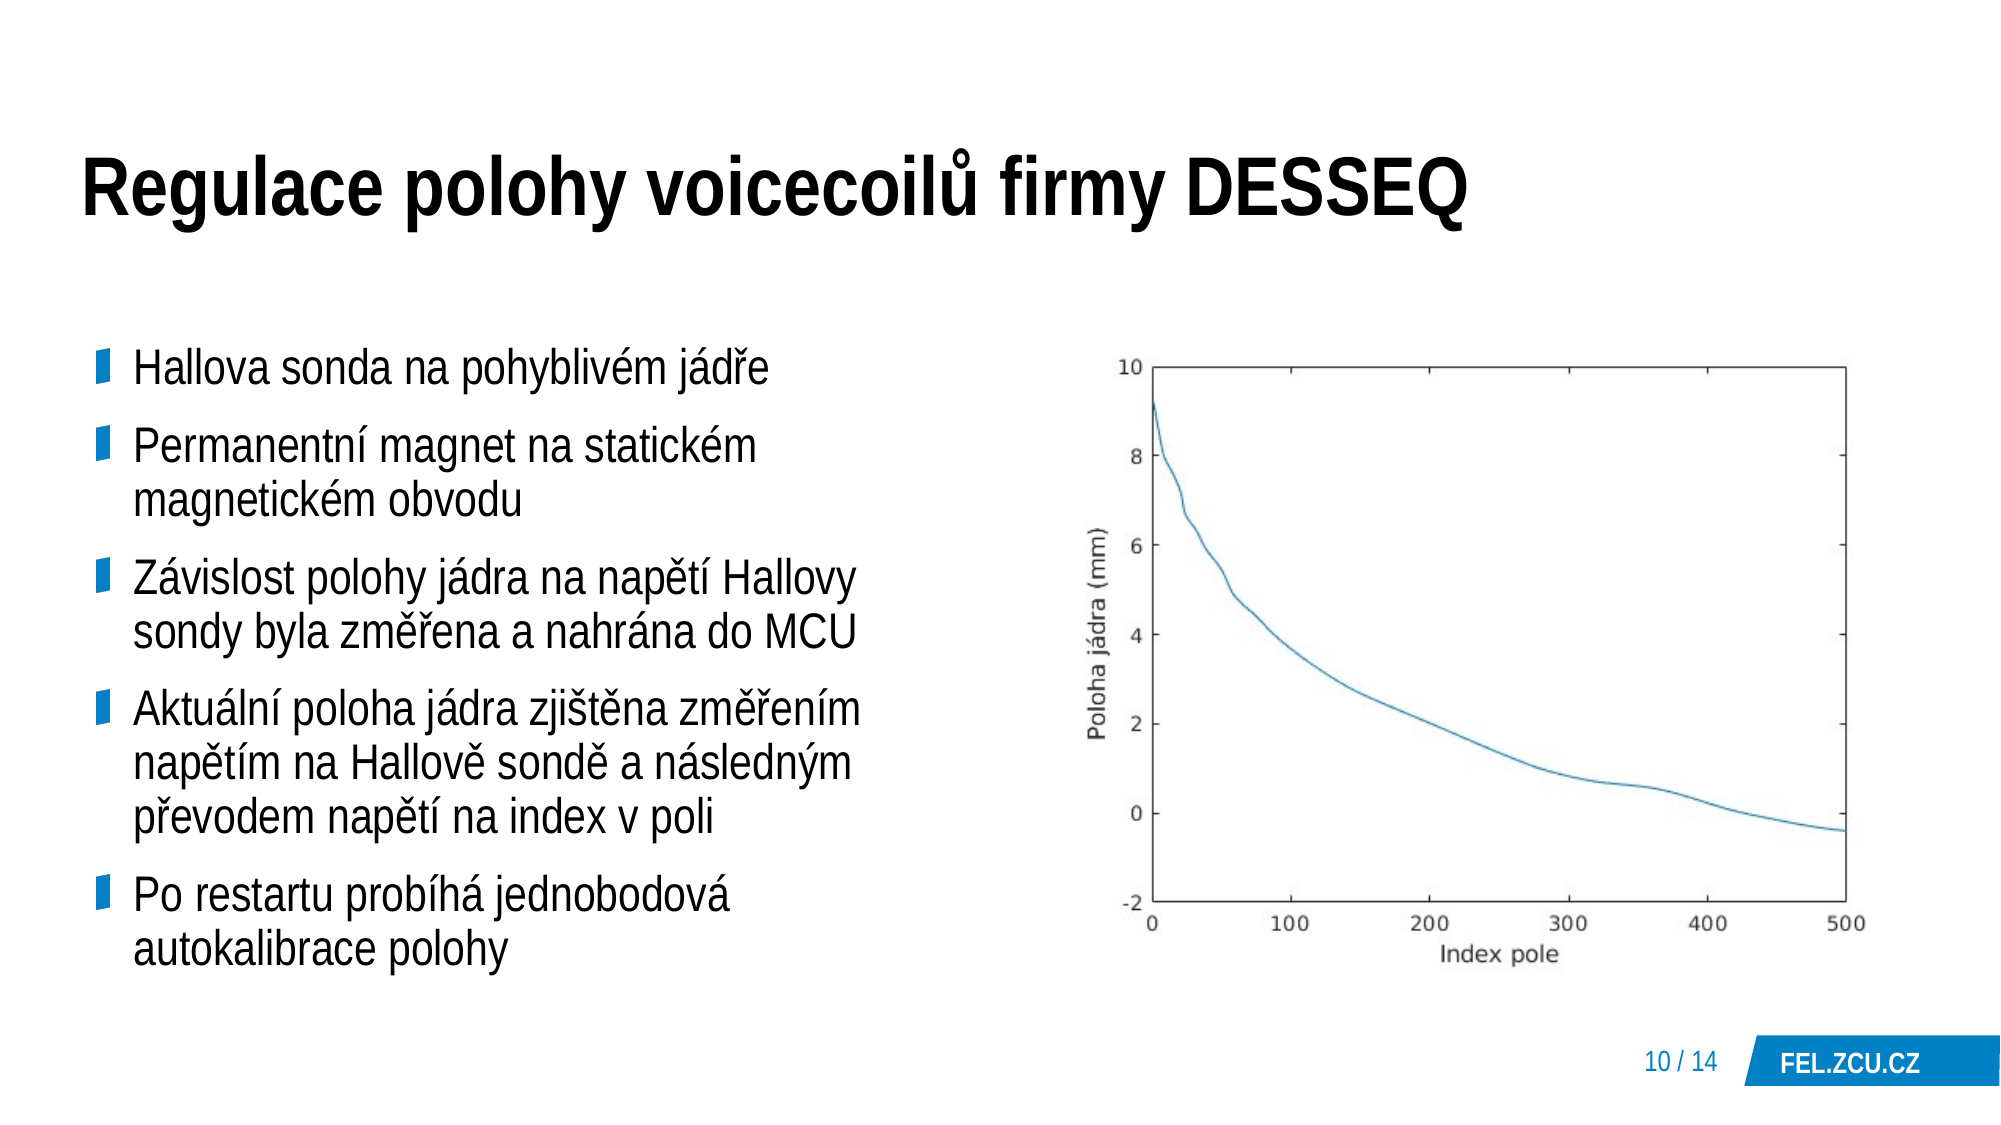

# Regulace polohy voicecoilů firmy DESSEQ
Hallova sonda na pohyblivém jádře
Permanentní magnet na statickém magnetickém obvodu
Závislost polohy jádra na napětí Hallovy sondy byla změřena a nahrána do MCU
Aktuální poloha jádra zjištěna změřením napětím na Hallově sondě a následným převodem napětí na index v poli
Po restartu probíhá jednobodová autokalibrace polohy